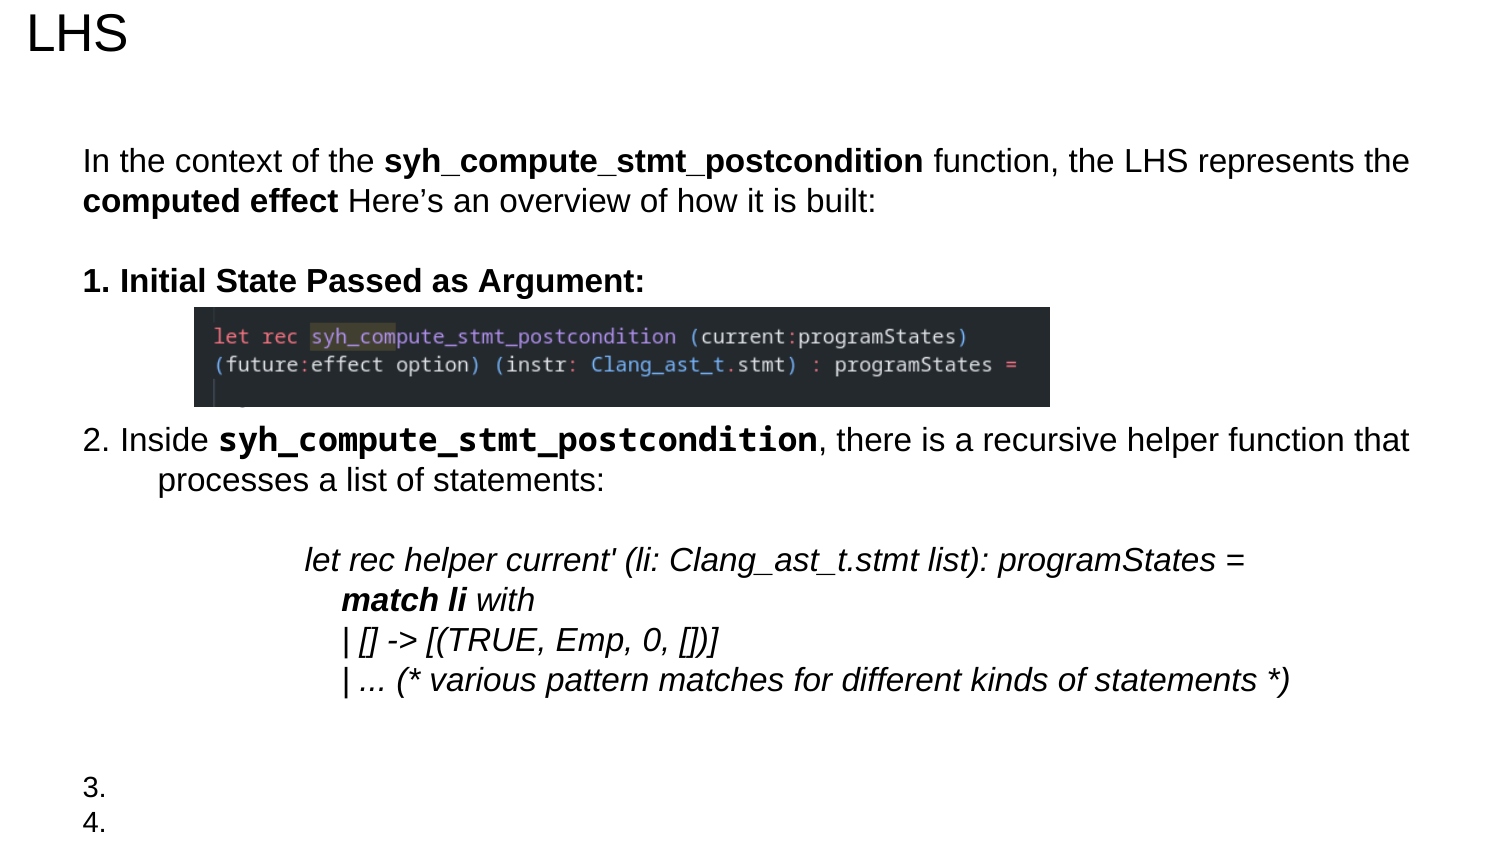

# LHS
In the context of the syh_compute_stmt_postcondition function, the LHS represents the computed effect Here’s an overview of how it is built:
Initial State Passed as Argument:
Inside syh_compute_stmt_postcondition, there is a recursive helper function that processes a list of statements:
 let rec helper current' (li: Clang_ast_t.stmt list): programStates =
  match li with
  | [] -> [(TRUE, Emp, 0, [])]
  | ... (* various pattern matches for different kinds of statements *)